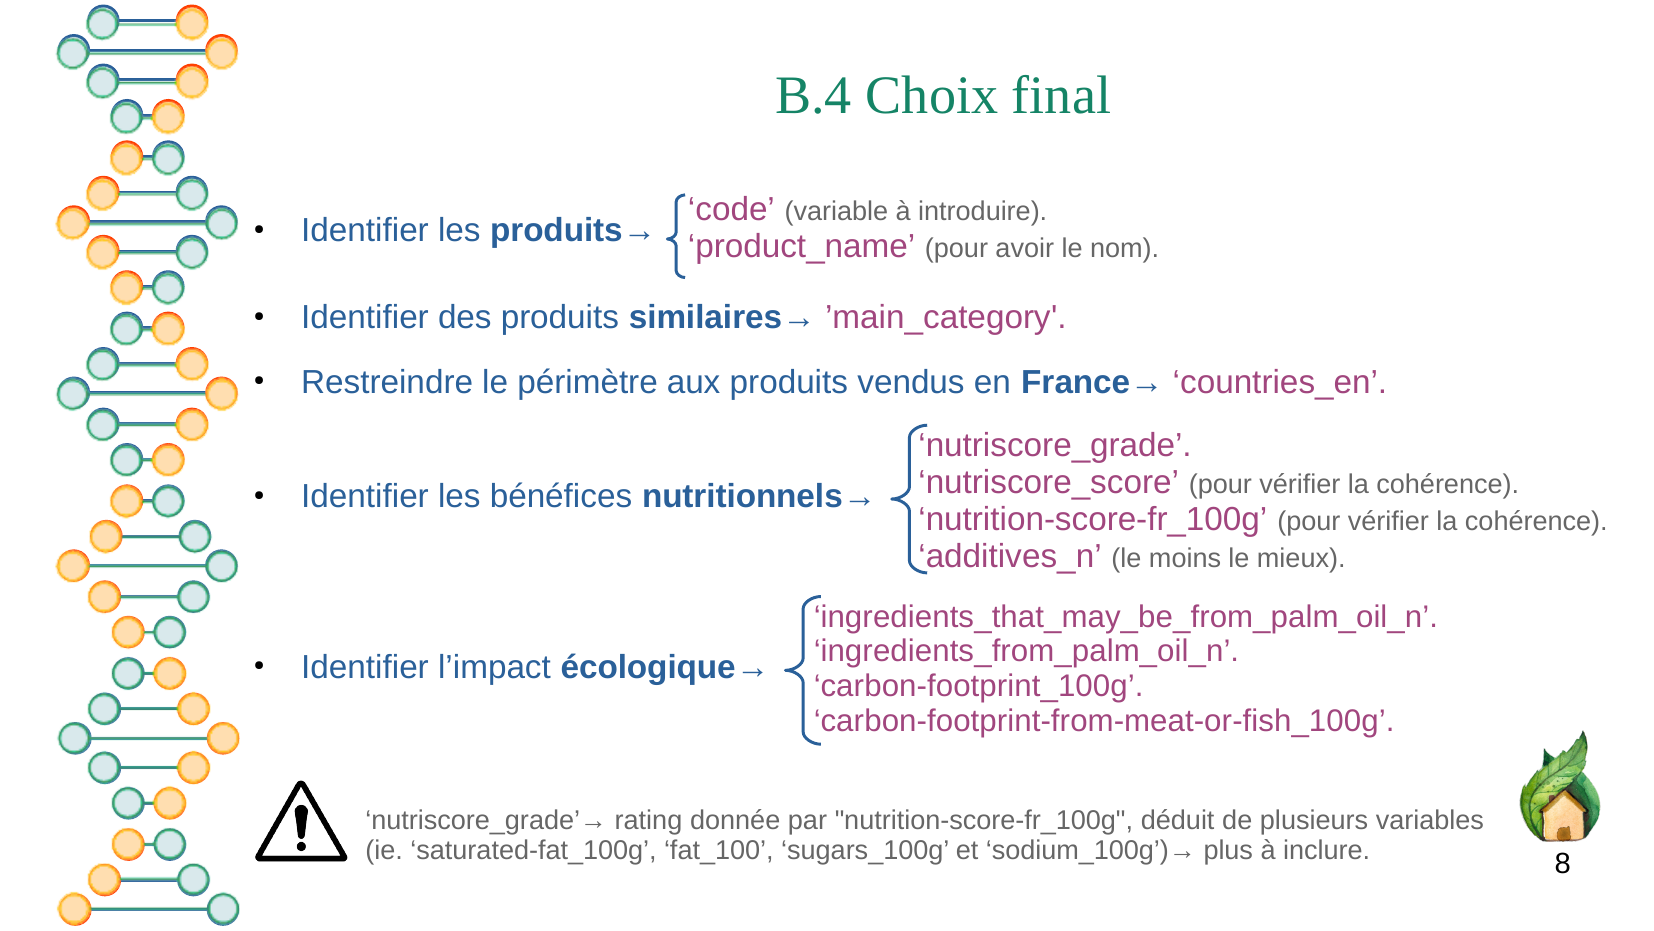

# B.4 Choix final
Identifier les produits→
Identifier des produits similaires→ ’main_category'.
Restreindre le périmètre aux produits vendus en France→ ‘countries_en’.
Identifier les bénéfices nutritionnels→
Identifier l’impact écologique→
‘code’ (variable à introduire).
‘product_name’ (pour avoir le nom).
‘nutriscore_grade’.
‘nutriscore_score’ (pour vérifier la cohérence).
‘nutrition-score-fr_100g’ (pour vérifier la cohérence).
‘additives_n’ (le moins le mieux).
‘ingredients_that_may_be_from_palm_oil_n’.
‘ingredients_from_palm_oil_n’.
‘carbon-footprint_100g’.
‘carbon-footprint-from-meat-or-fish_100g’.
‘nutriscore_grade’→ rating donnée par "nutrition-score-fr_100g", déduit de plusieurs variables (ie. ‘saturated-fat_100g’, ‘fat_100’, ‘sugars_100g’ et ‘sodium_100g’)→ plus à inclure.
8